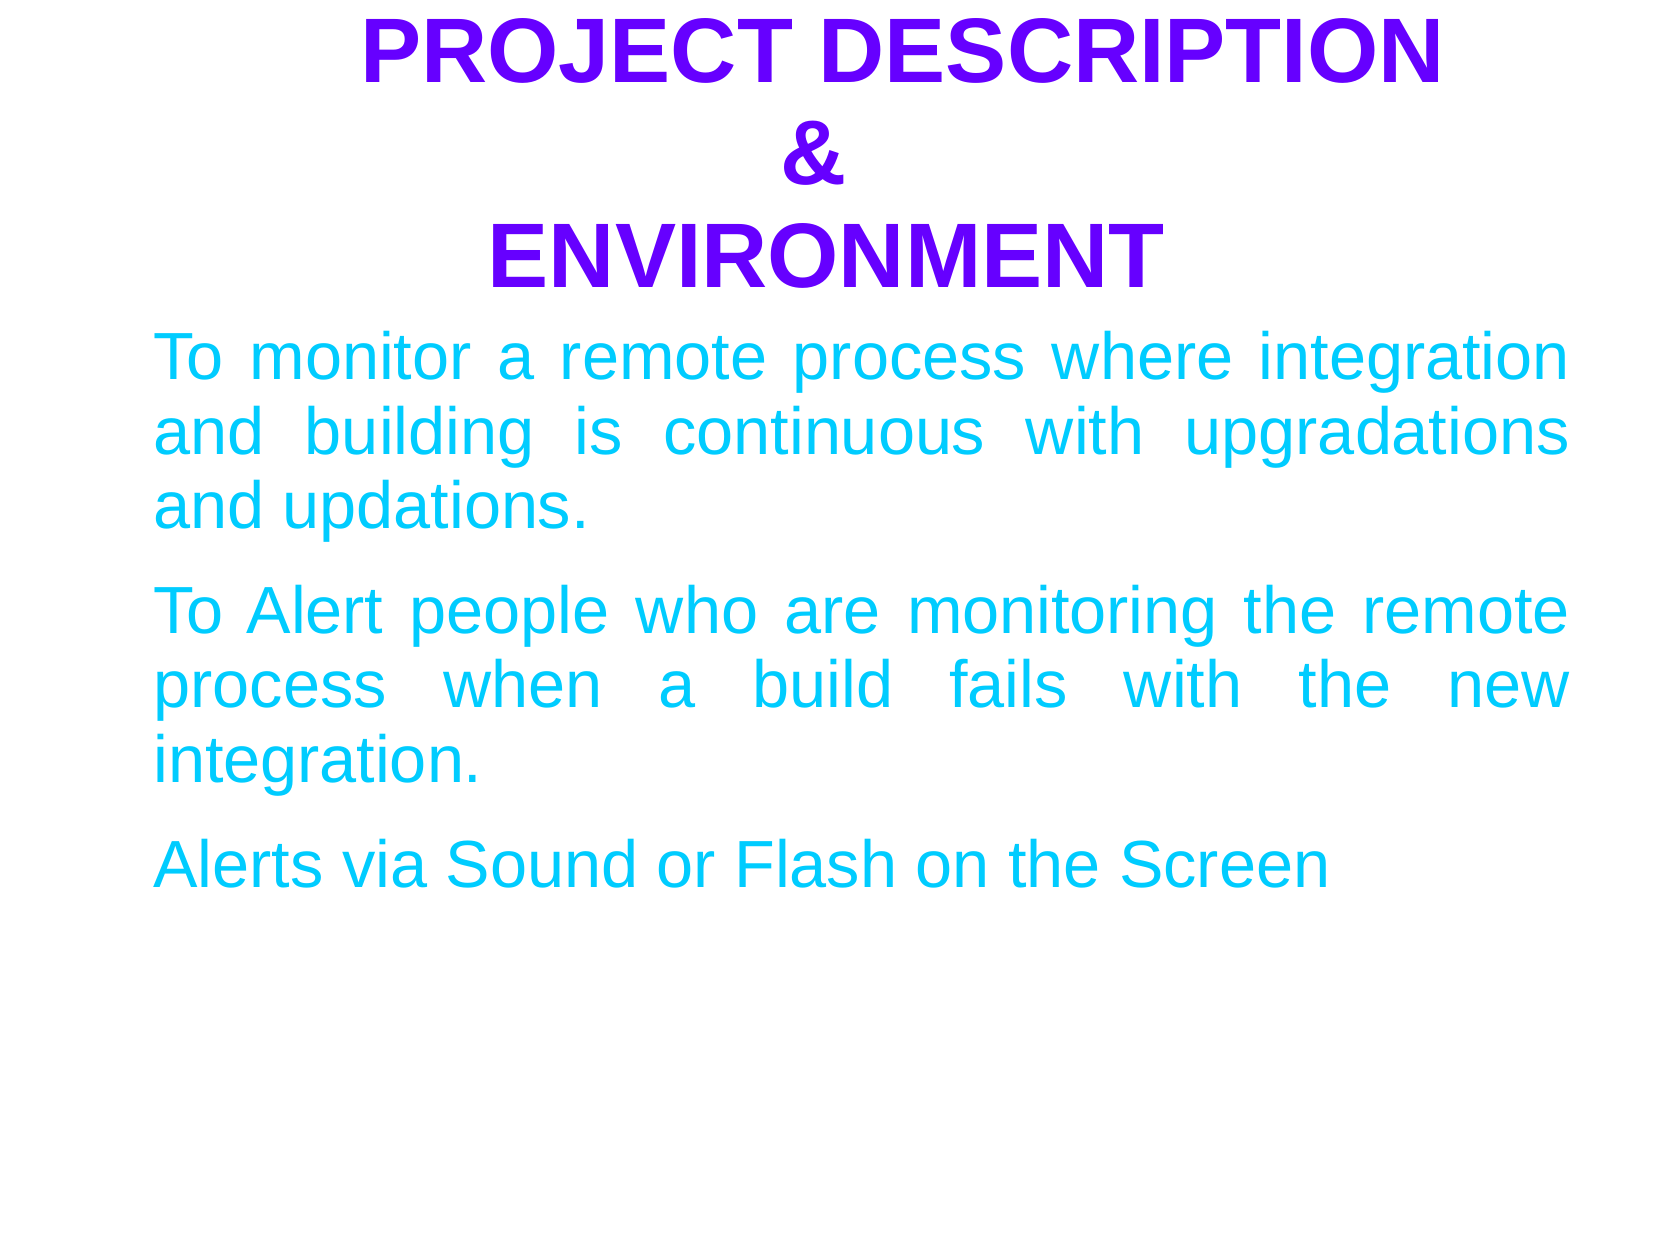

# PROJECT DESCRIPTION & ENVIRONMENT
To monitor a remote process where integration and building is continuous with upgradations and updations.
To Alert people who are monitoring the remote process when a build fails with the new integration.
Alerts via Sound or Flash on the Screen